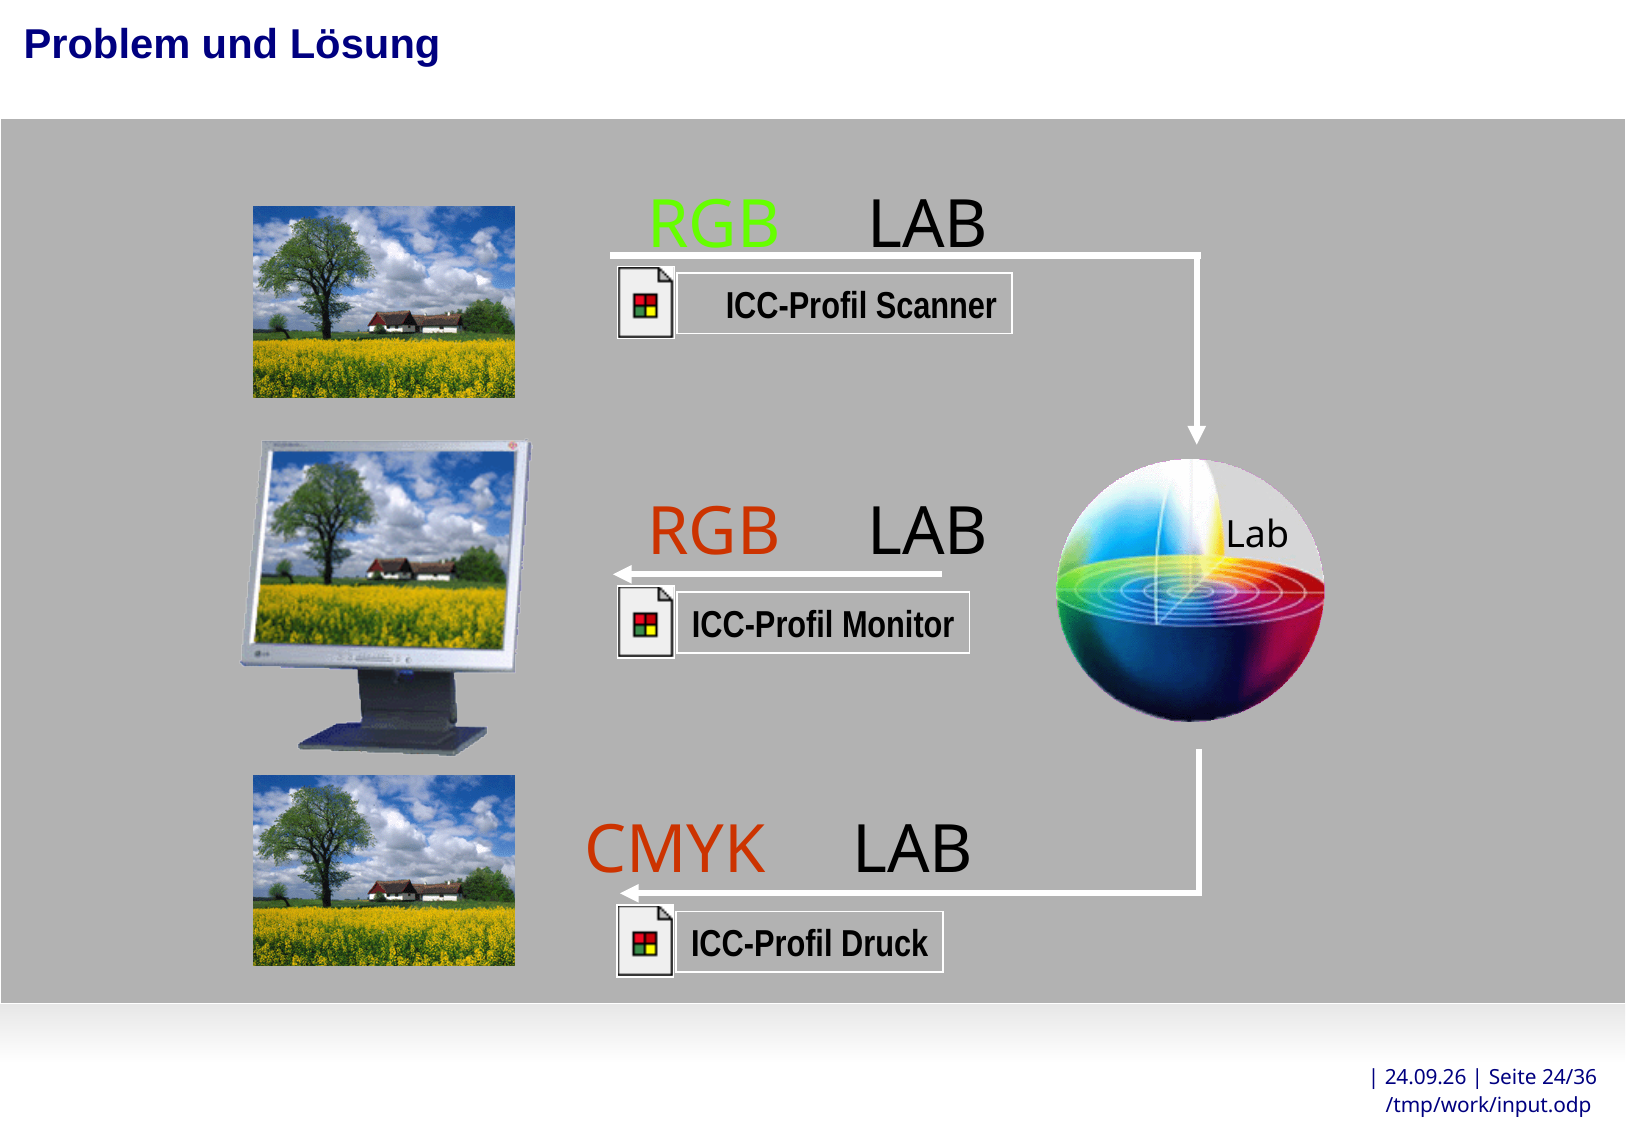

# Problem und Lösung
RGB LAB
 ICC-Profil Scanner
Lab
RGB LAB
ICC-Profil Monitor
CMYK LAB
ICC-Profil Druck